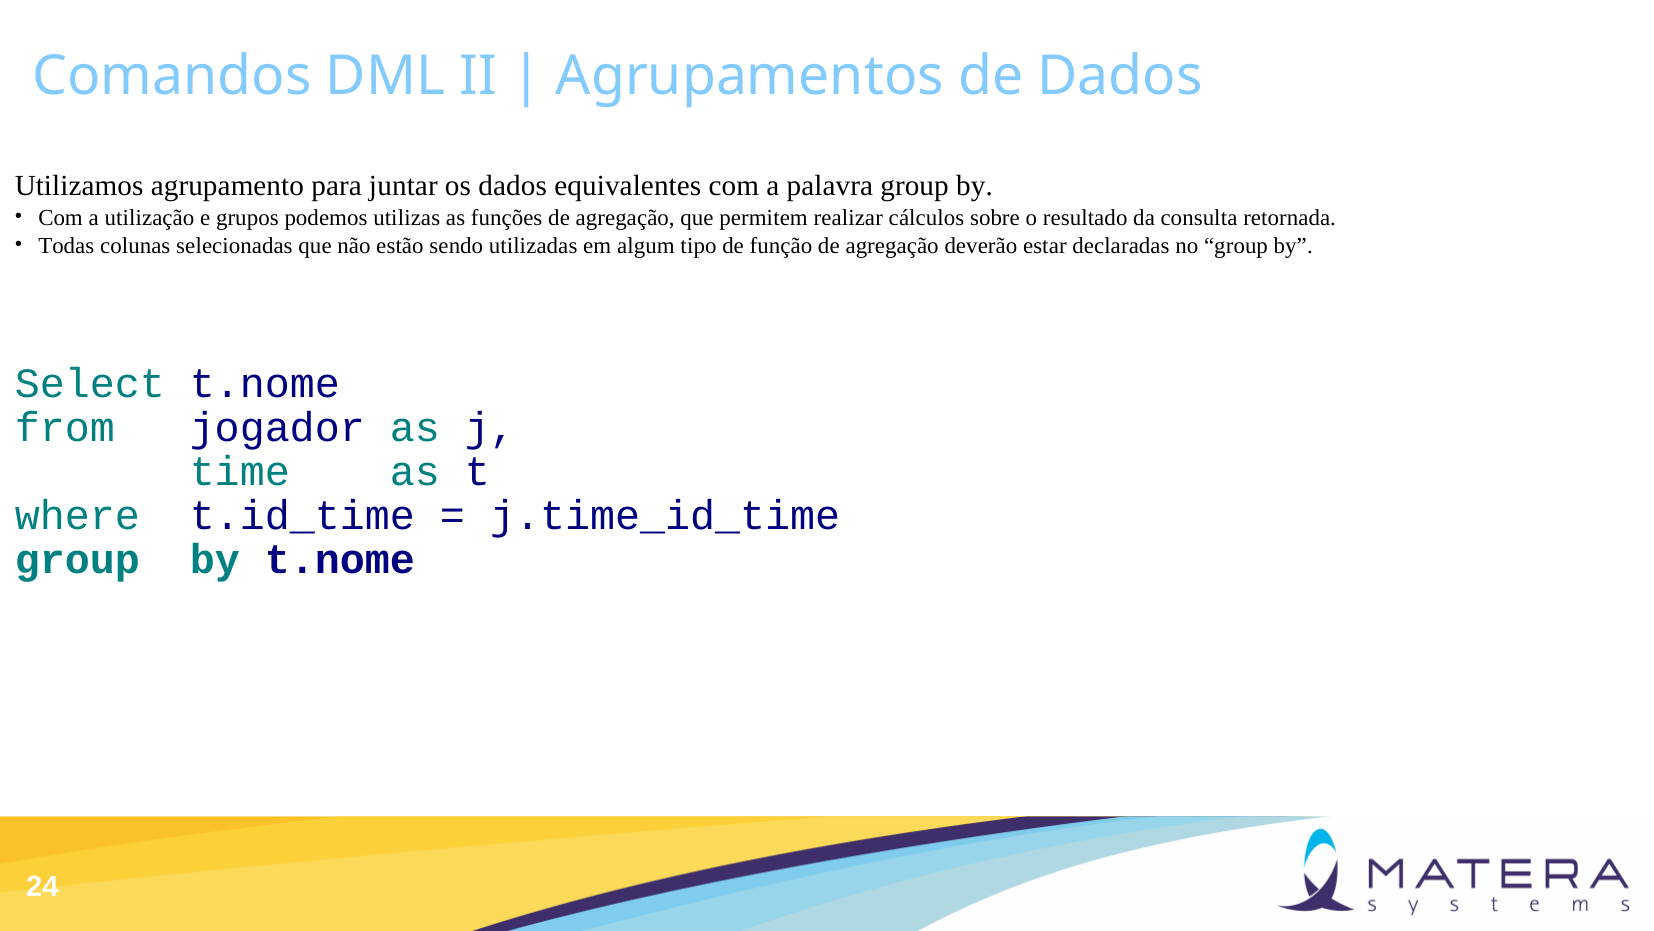

# Comandos DML II | Agrupamentos de Dados
Utilizamos agrupamento para juntar os dados equivalentes com a palavra group by.
Com a utilização e grupos podemos utilizas as funções de agregação, que permitem realizar cálculos sobre o resultado da consulta retornada.
Todas colunas selecionadas que não estão sendo utilizadas em algum tipo de função de agregação deverão estar declaradas no “group by”.
Select t.nome
from jogador as j,
 time as t
where t.id_time = j.time_id_time
group by t.nome